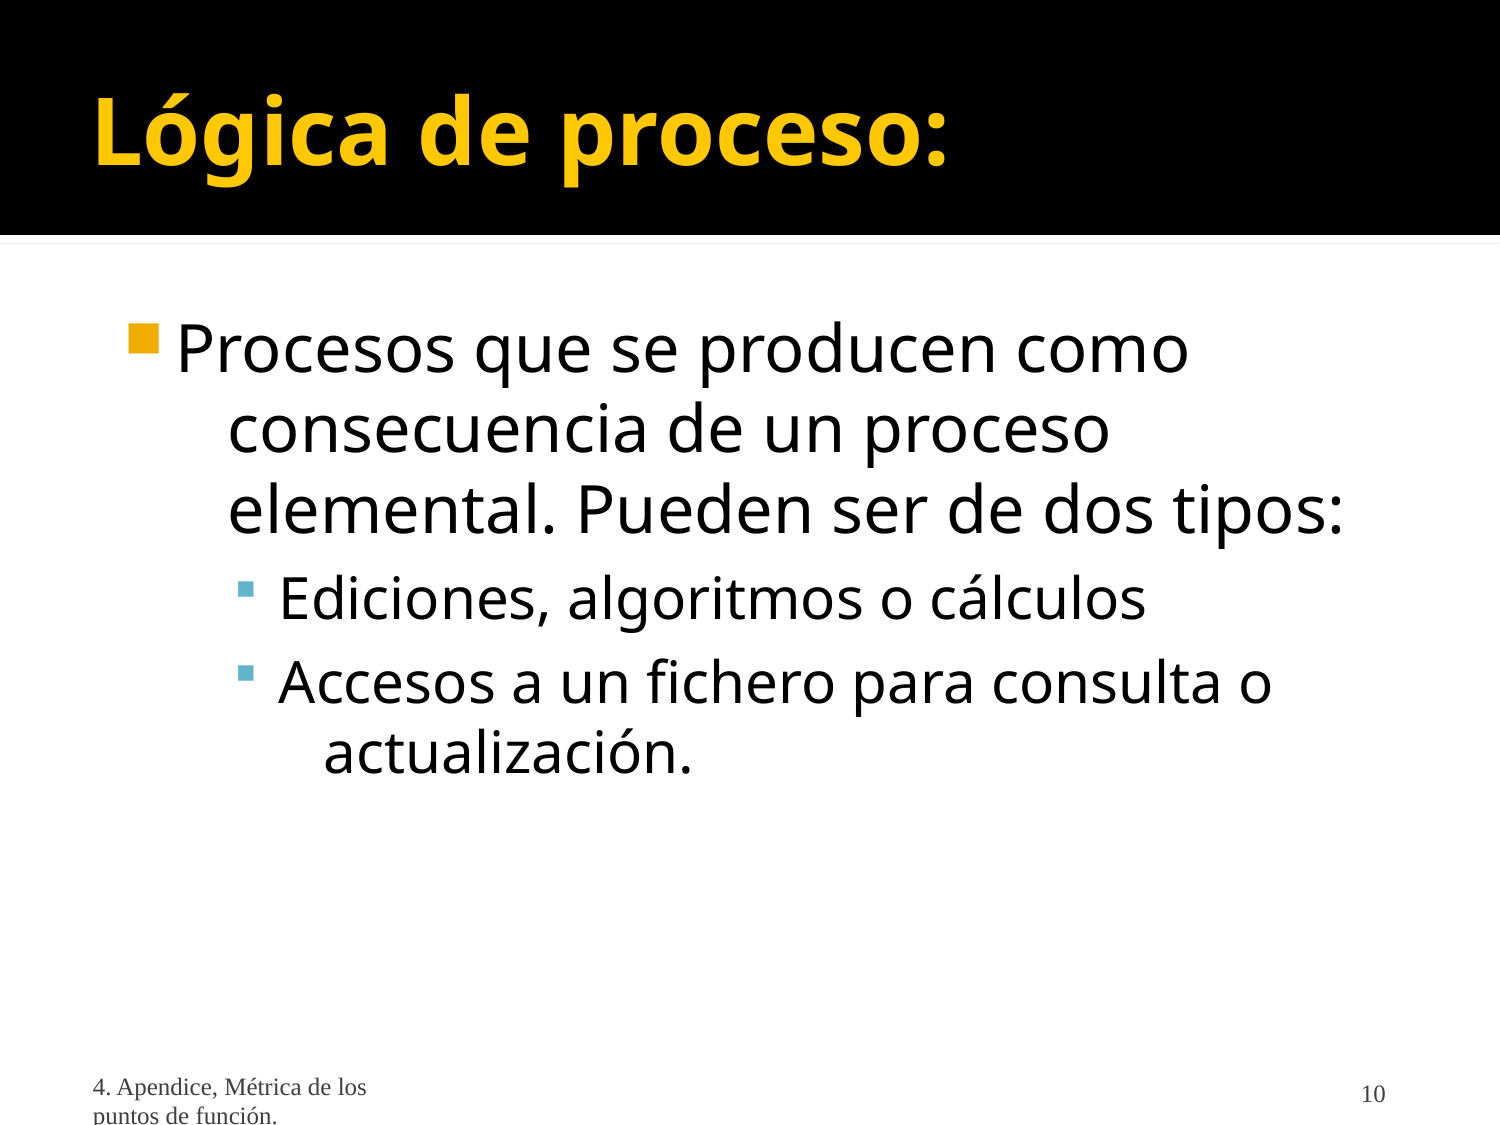

# Lógica de proceso:
Procesos que se producen como consecuencia de un proceso elemental. Pueden ser de dos tipos:
Ediciones, algoritmos o cálculos
Accesos a un fichero para consulta o actualización.
4. Apendice, Métrica de los puntos de función.
10